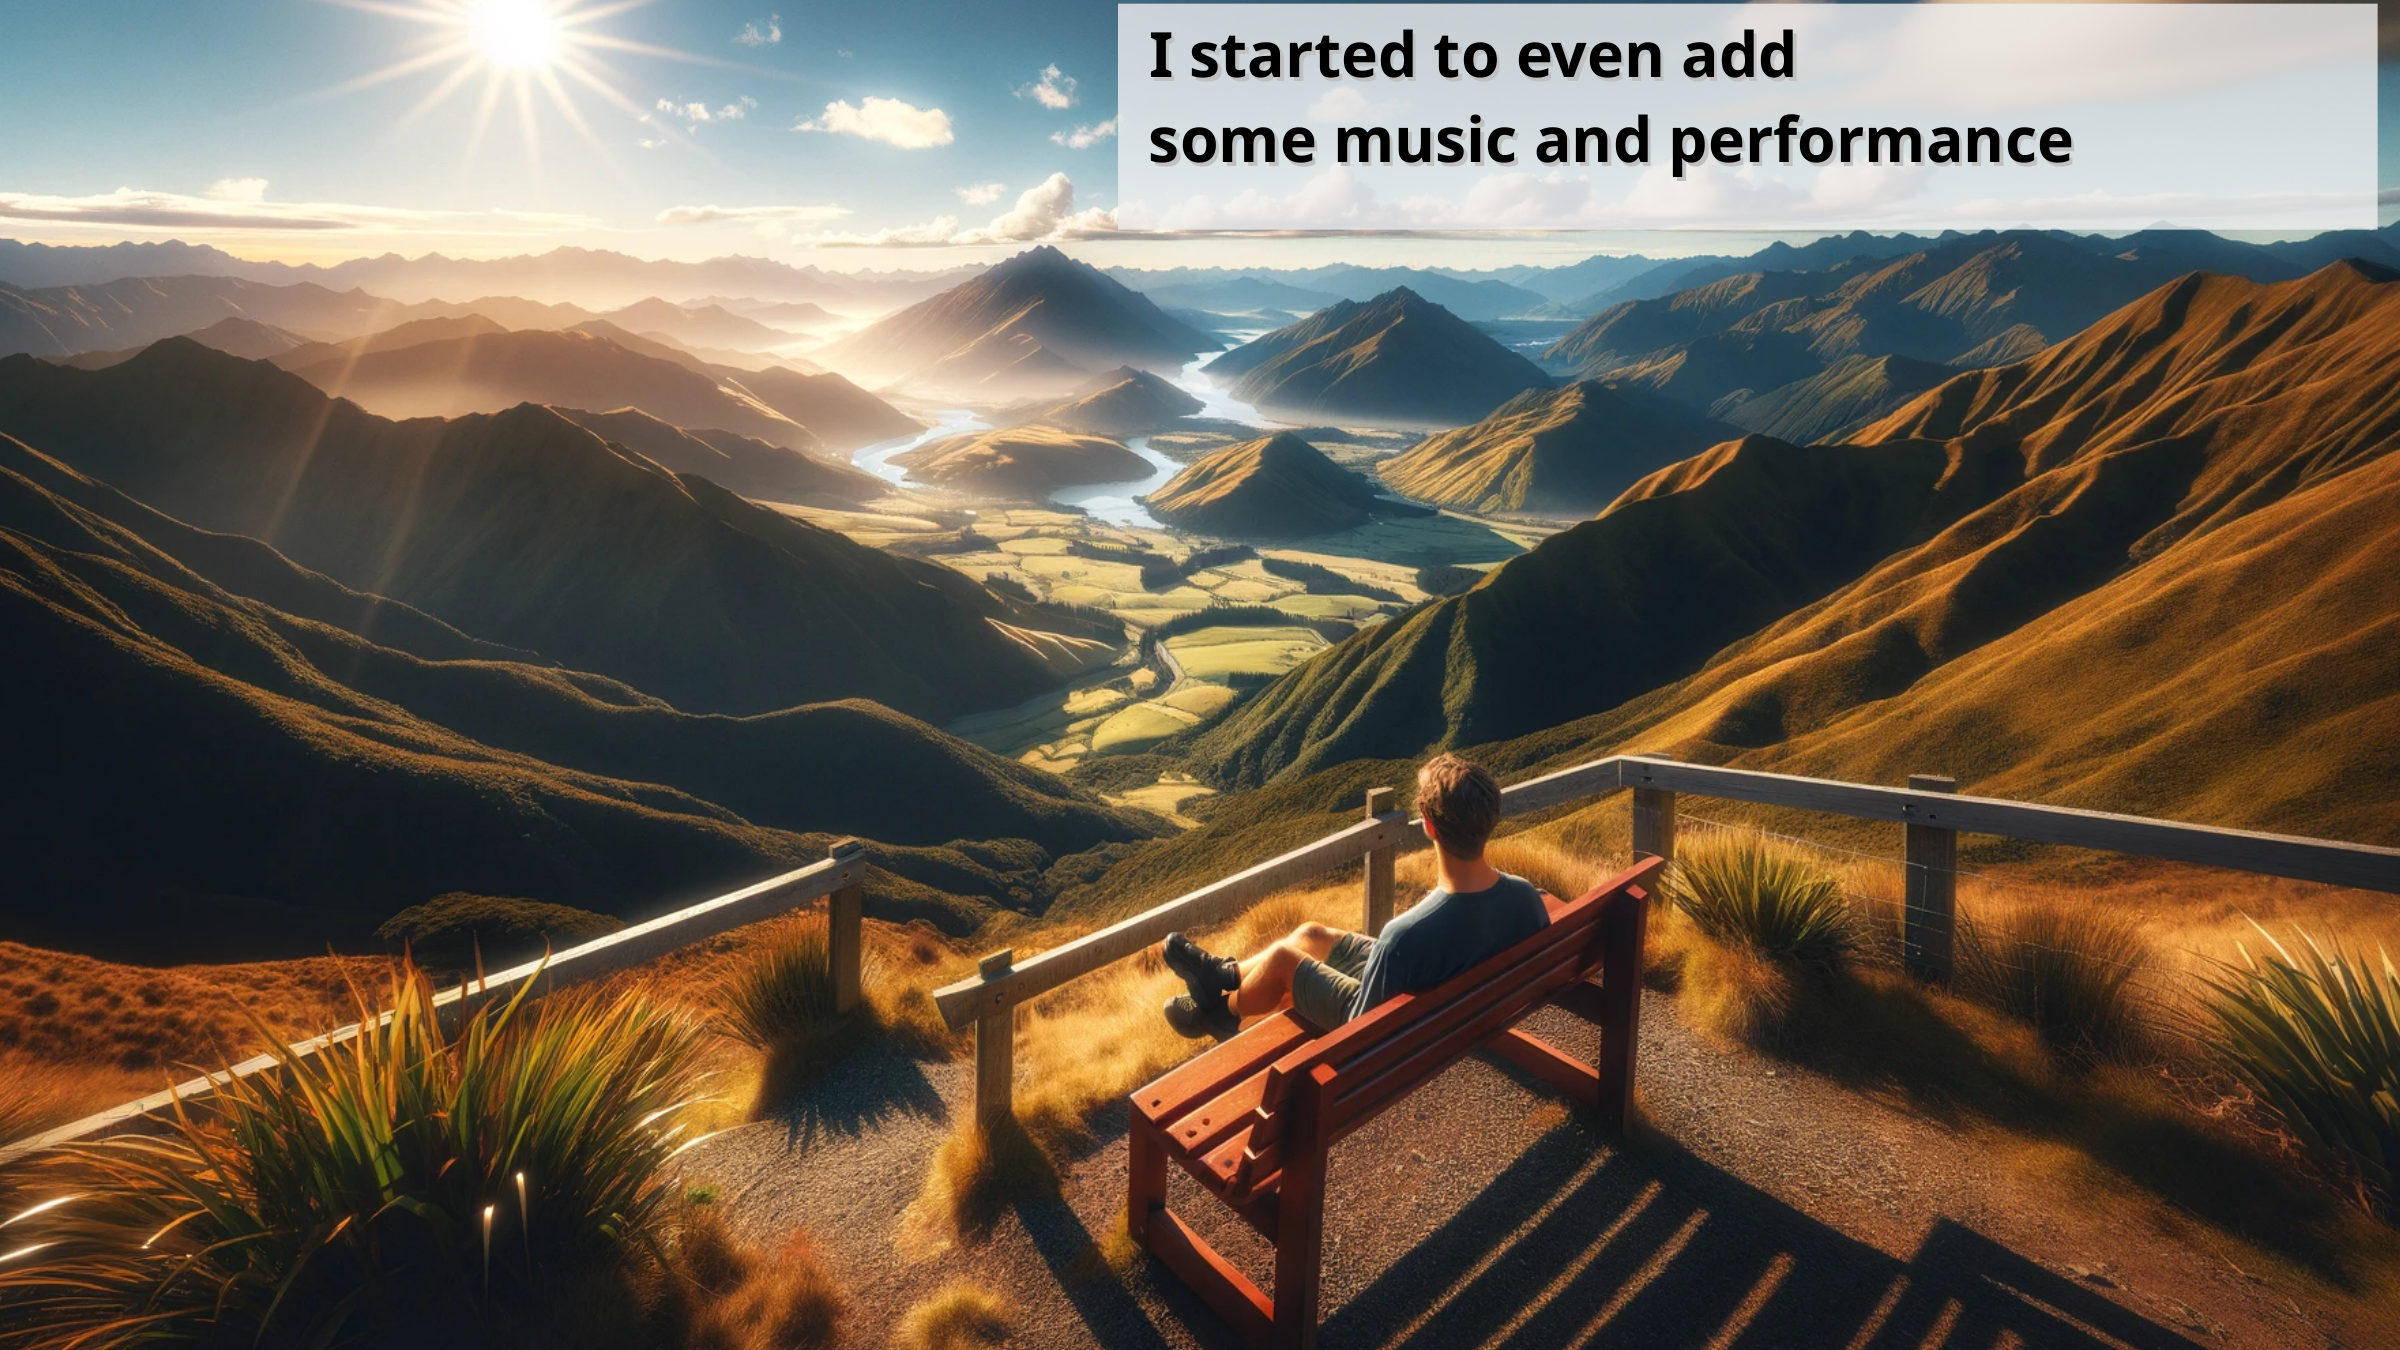

I started to even add
 some music and performance